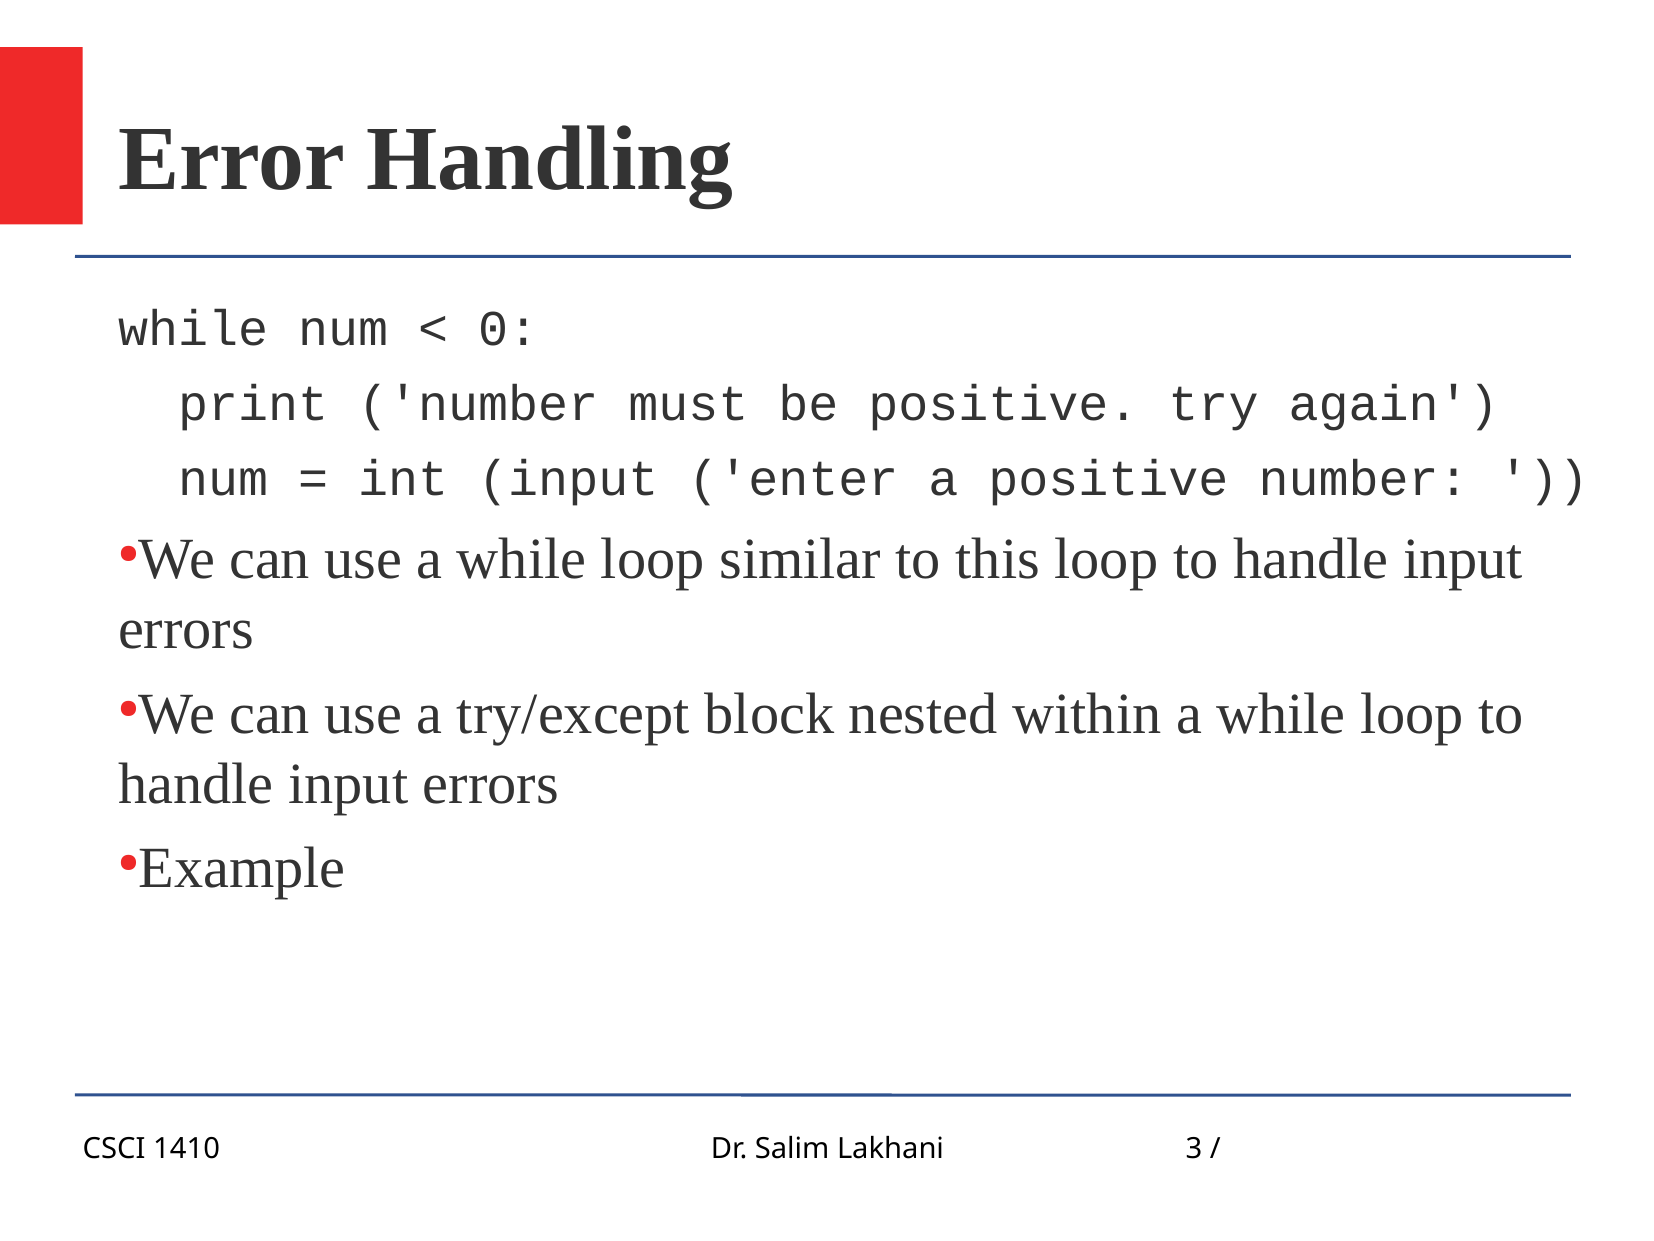

# Error Handling
while num < 0:
 print ('number must be positive. try again')
 num = int (input ('enter a positive number: '))
We can use a while loop similar to this loop to handle input errors
We can use a try/except block nested within a while loop to handle input errors
Example
CSCI 1410
Dr. Salim Lakhani